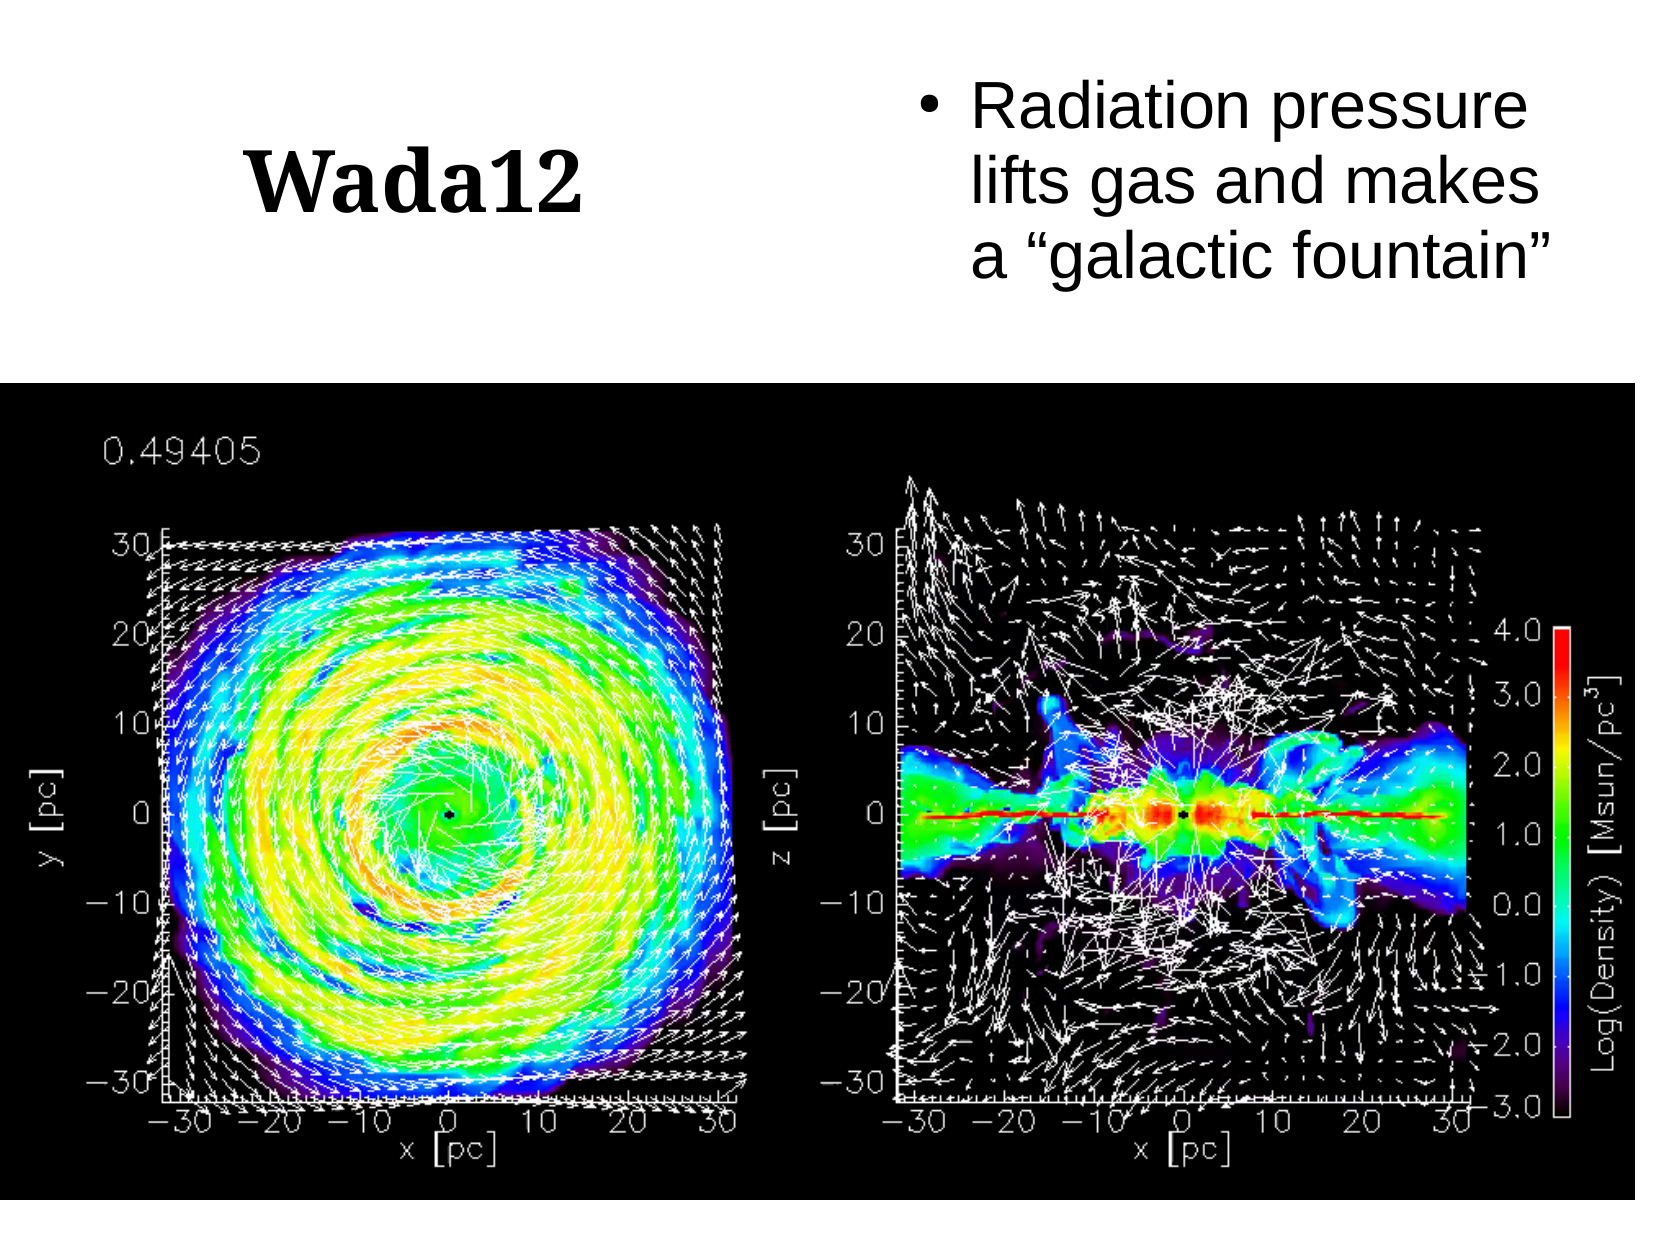

Radiation pressure lifts gas and makes a “galactic fountain”
# Wada12